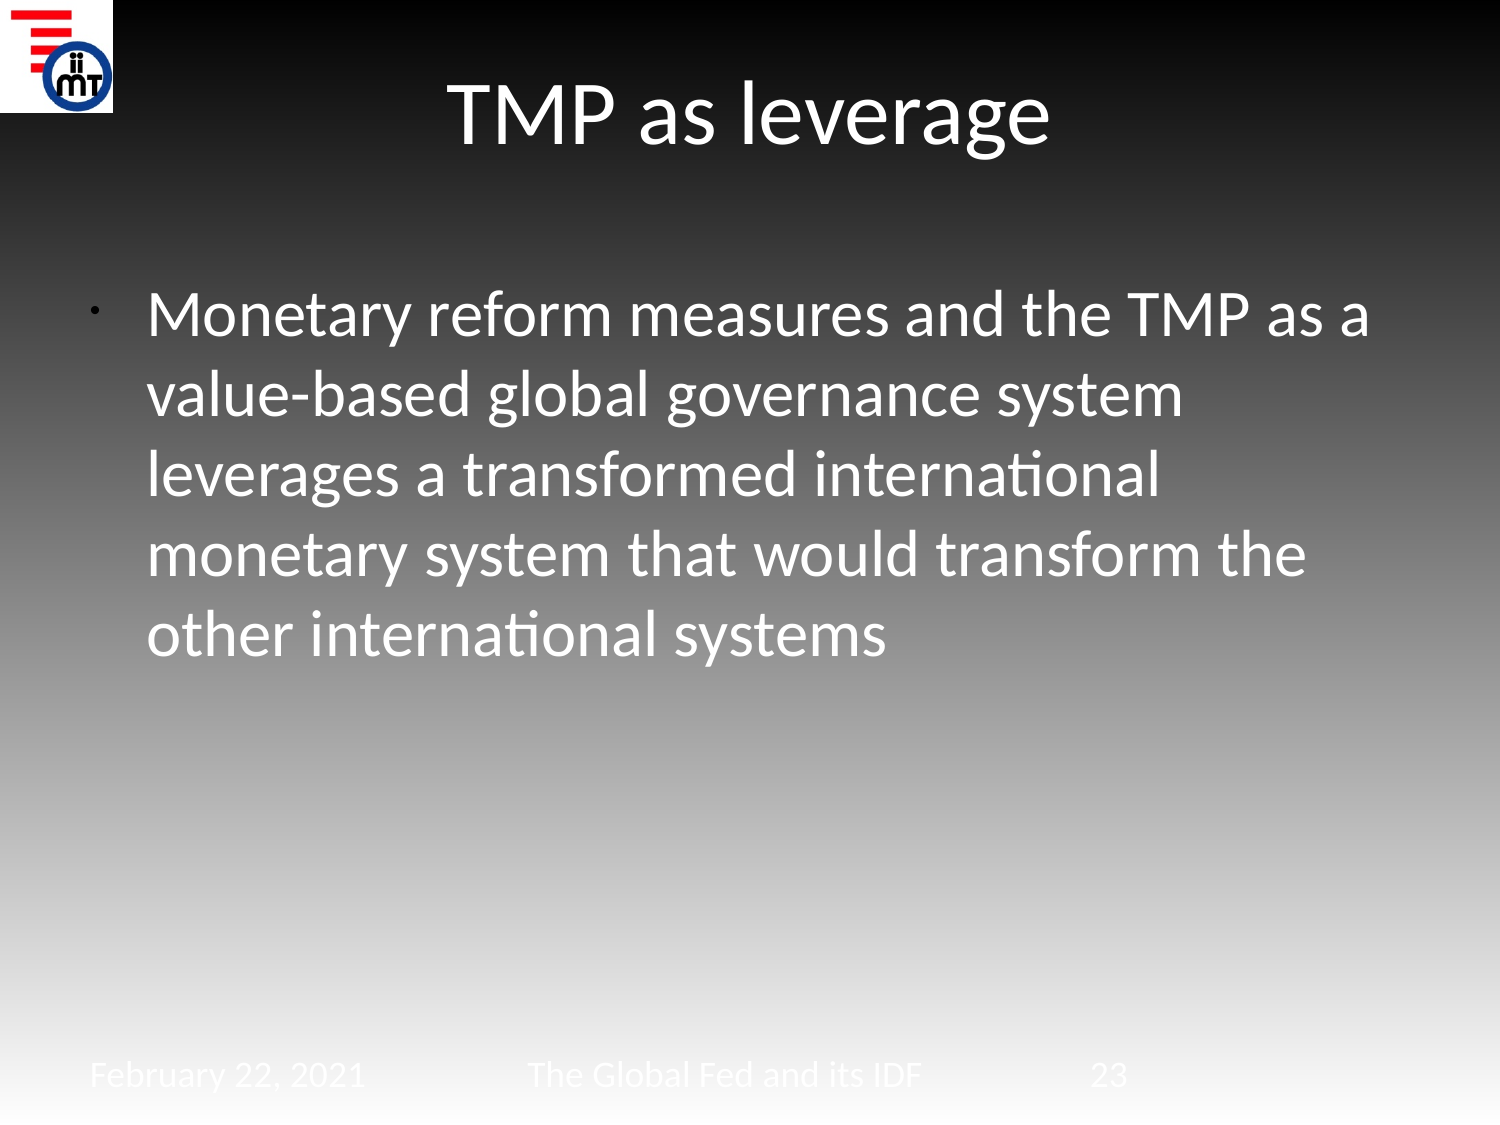

# TMP as leverage
Monetary reform measures and the TMP as a value-based global governance system leverages a transformed international monetary system that would transform the other international systems
February 22, 2021
The Global Fed and its IDF